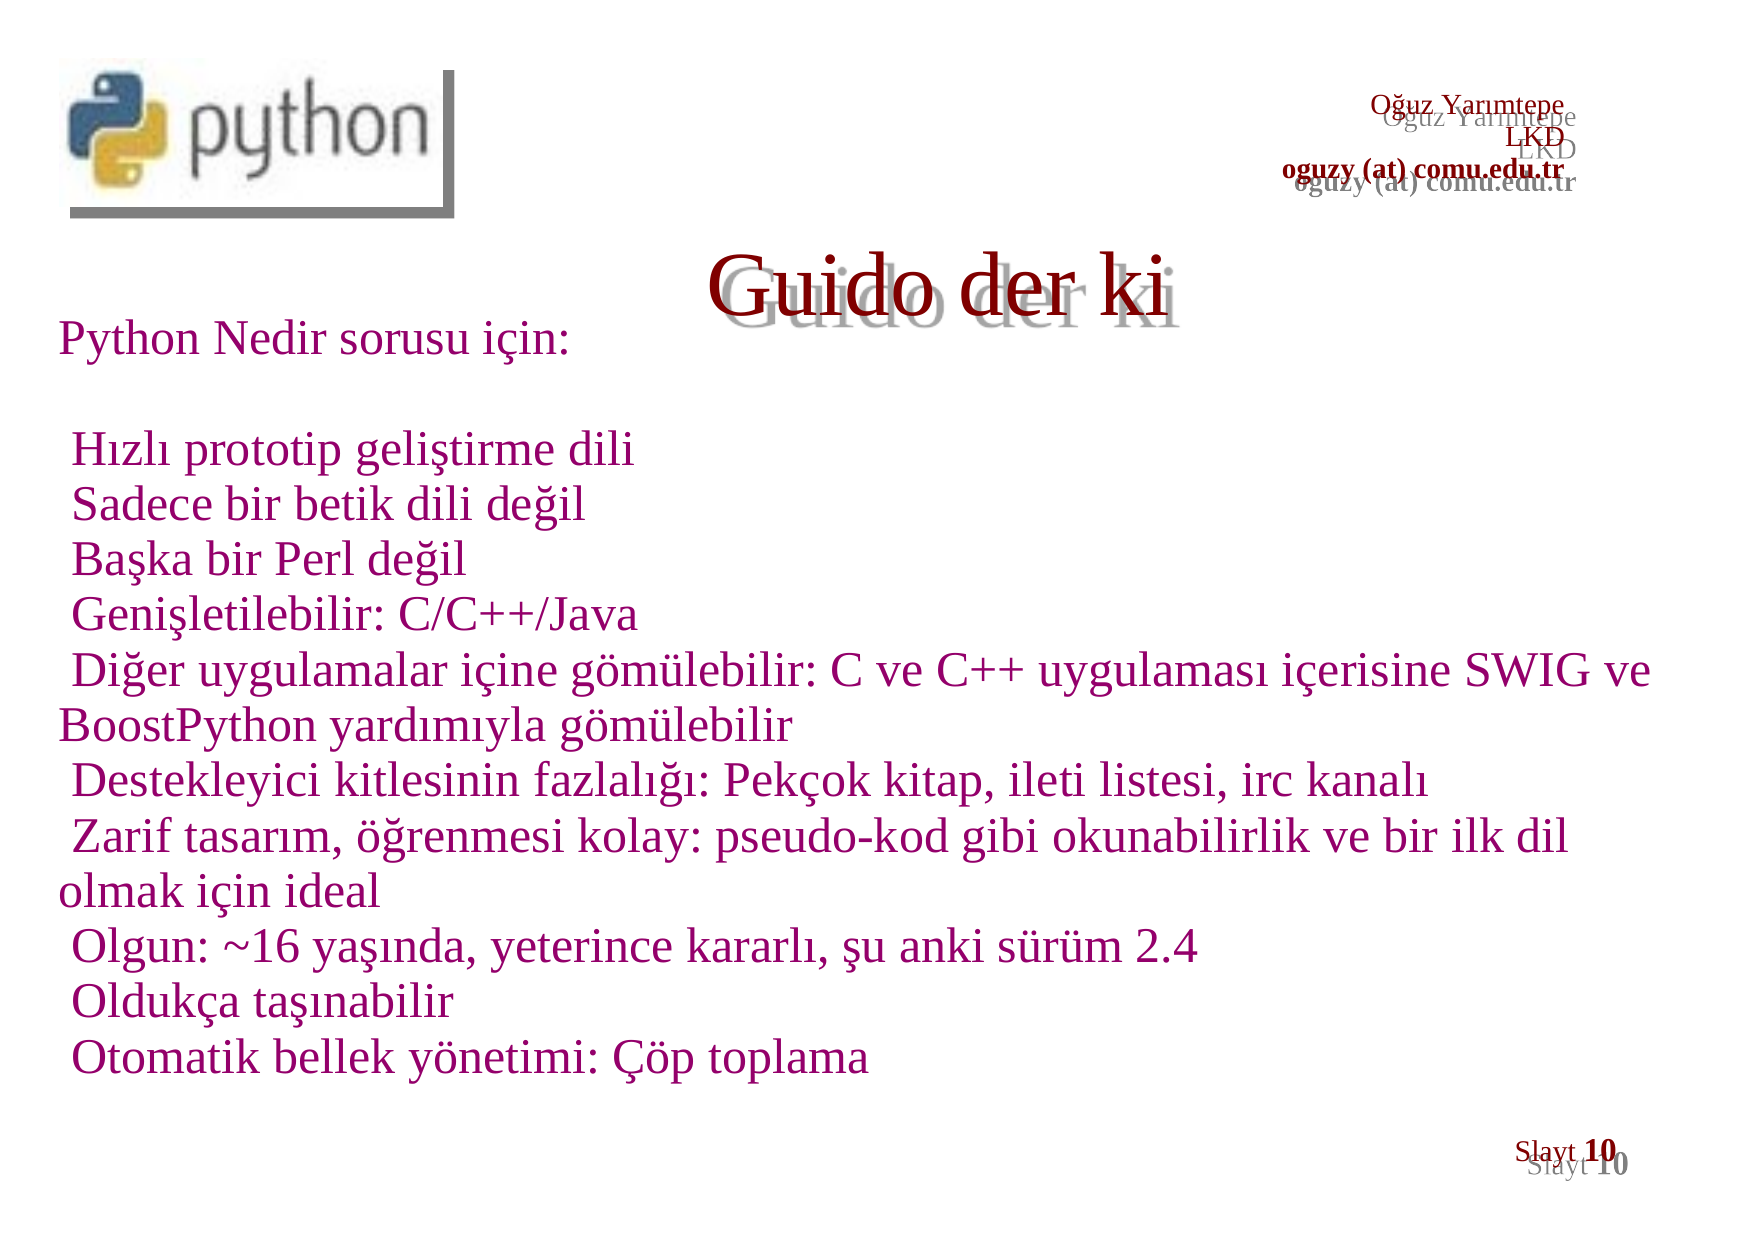

# Guido der ki
Python Nedir sorusu için:
 Hızlı prototip geliştirme dili
 Sadece bir betik dili değil
 Başka bir Perl değil
 Genişletilebilir: C/C++/Java
 Diğer uygulamalar içine gömülebilir: C ve C++ uygulaması içerisine SWIG ve BoostPython yardımıyla gömülebilir
 Destekleyici kitlesinin fazlalığı: Pekçok kitap, ileti listesi, irc kanalı
 Zarif tasarım, öğrenmesi kolay: pseudo-kod gibi okunabilirlik ve bir ilk dil olmak için ideal
 Olgun: ~16 yaşında, yeterince kararlı, şu anki sürüm 2.4
 Oldukça taşınabilir
 Otomatik bellek yönetimi: Çöp toplama